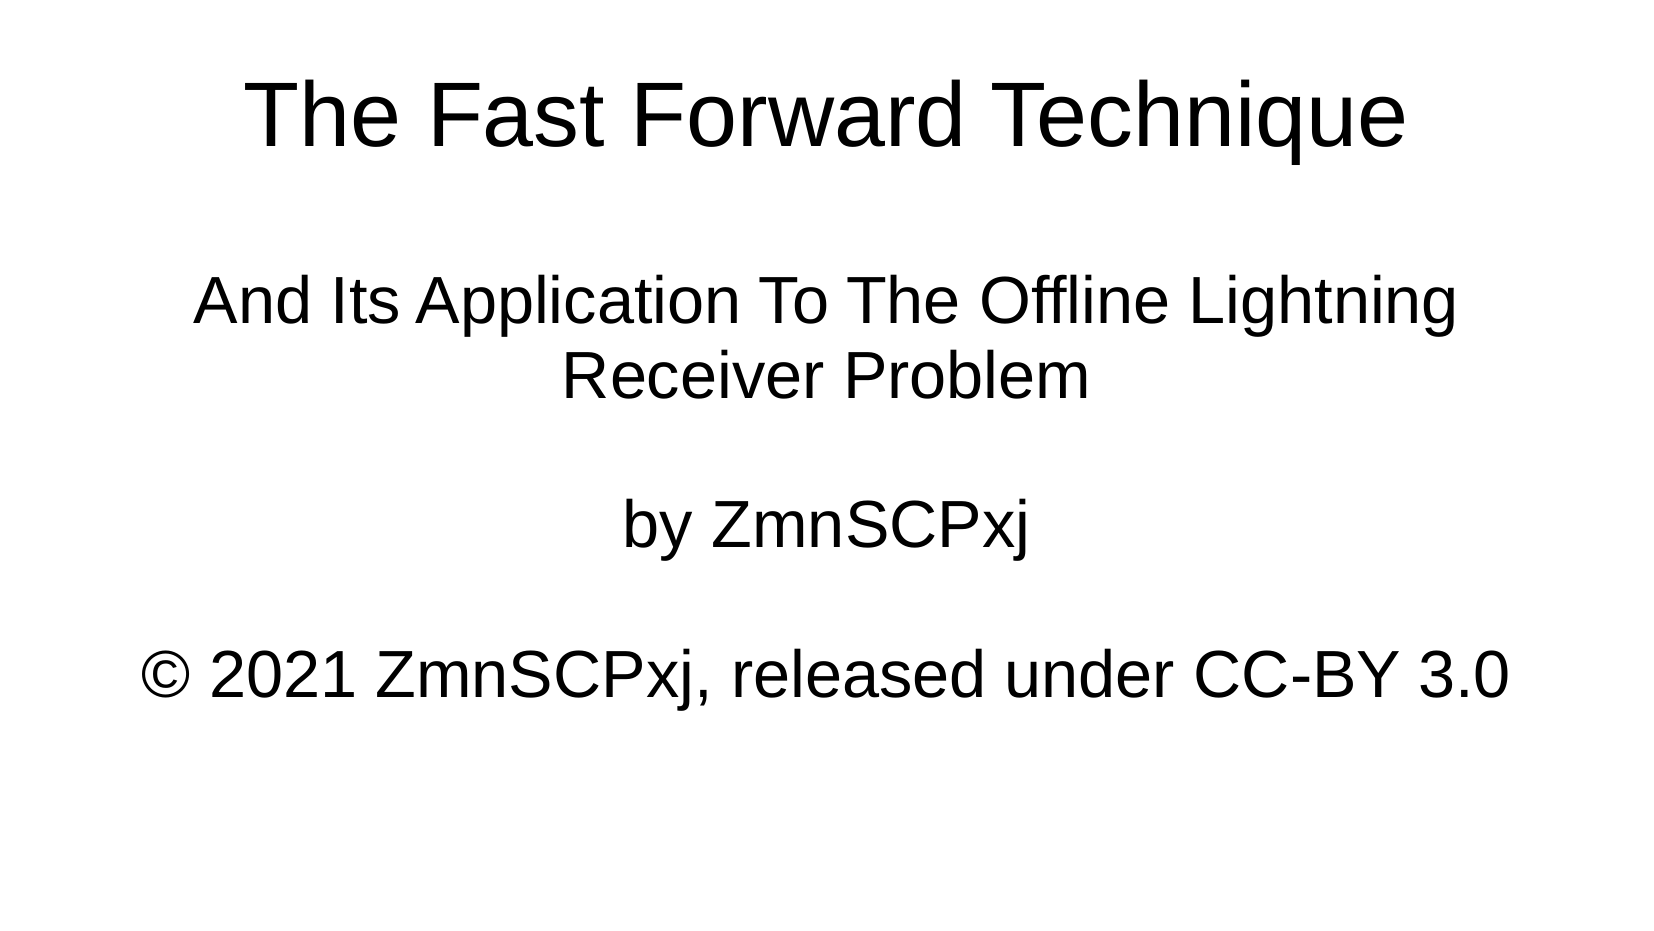

# The Fast Forward Technique
And Its Application To The Offline Lightning Receiver Problem
by ZmnSCPxj
© 2021 ZmnSCPxj, released under CC-BY 3.0